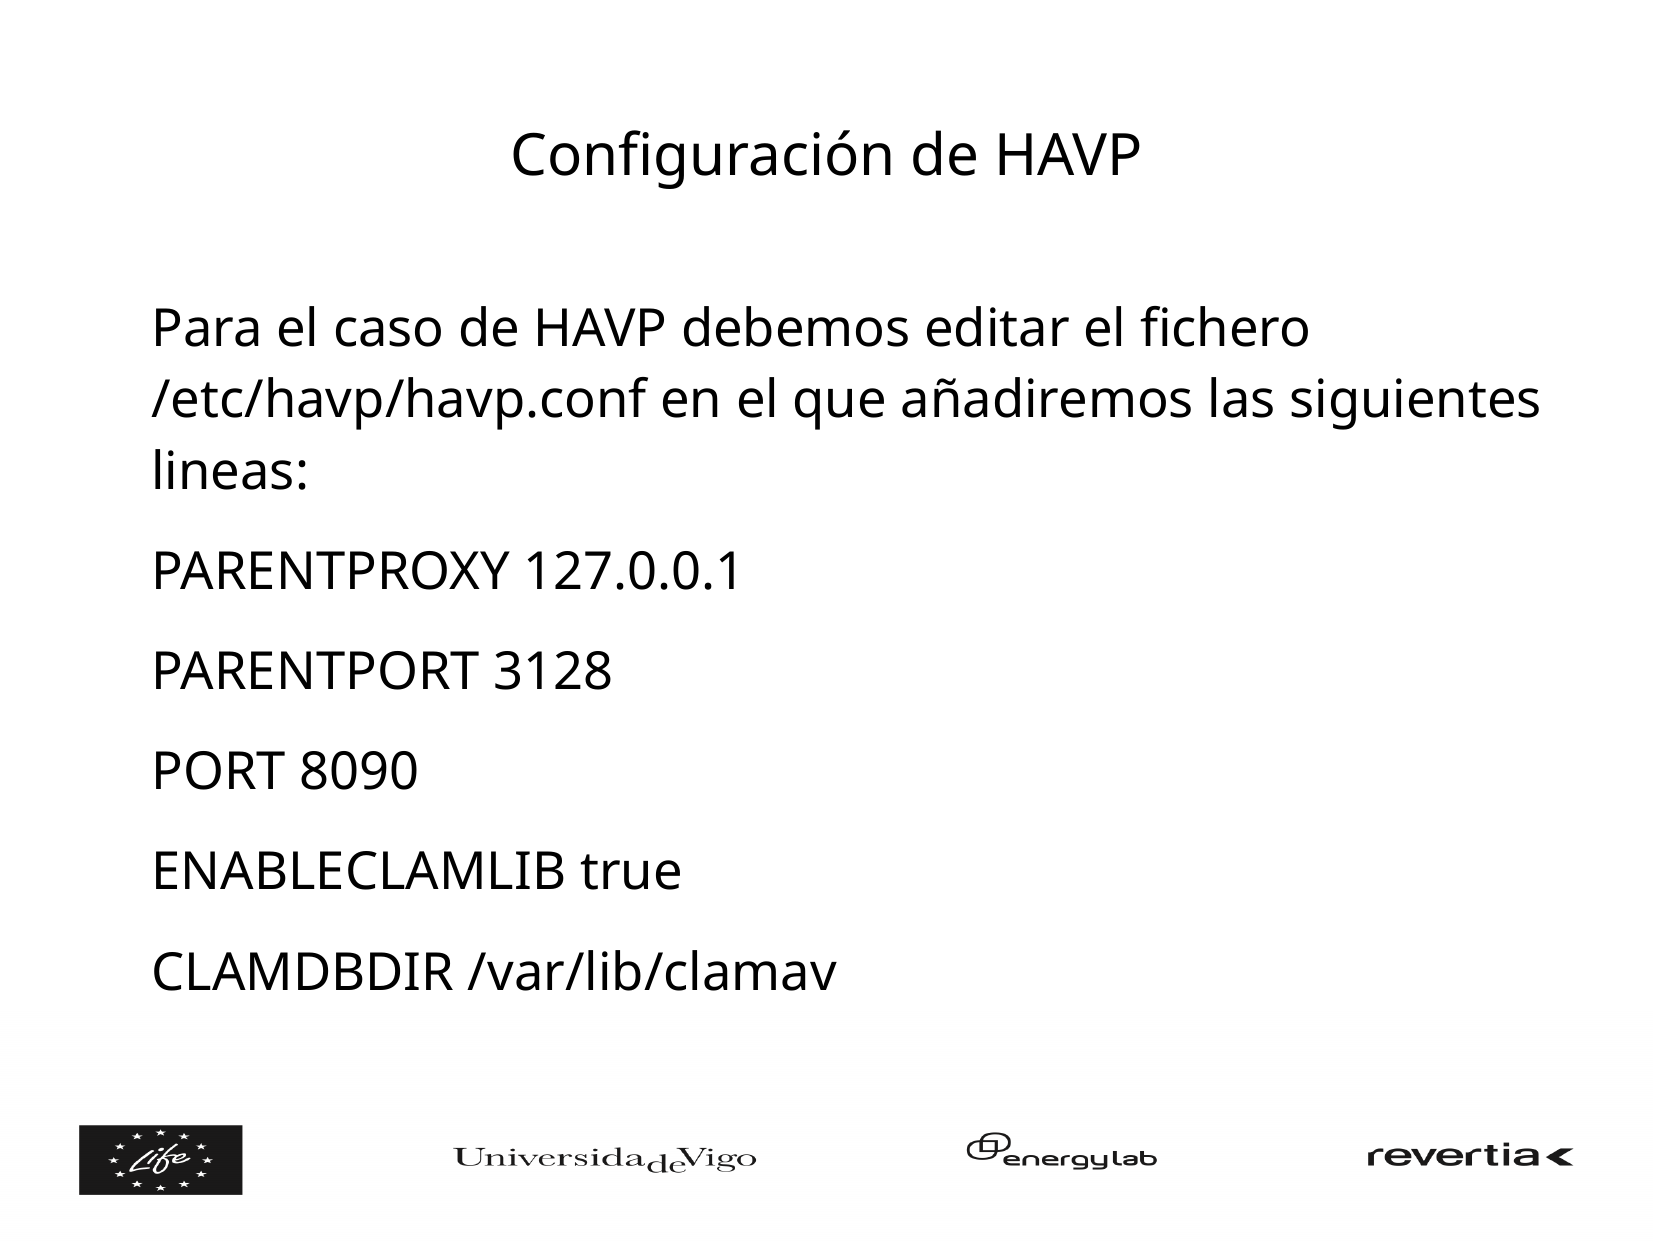

# Configuración de HAVP
Para el caso de HAVP debemos editar el fichero /etc/havp/havp.conf en el que añadiremos las siguientes lineas:
PARENTPROXY 127.0.0.1
PARENTPORT 3128
PORT 8090
ENABLECLAMLIB true
CLAMDBDIR /var/lib/clamav